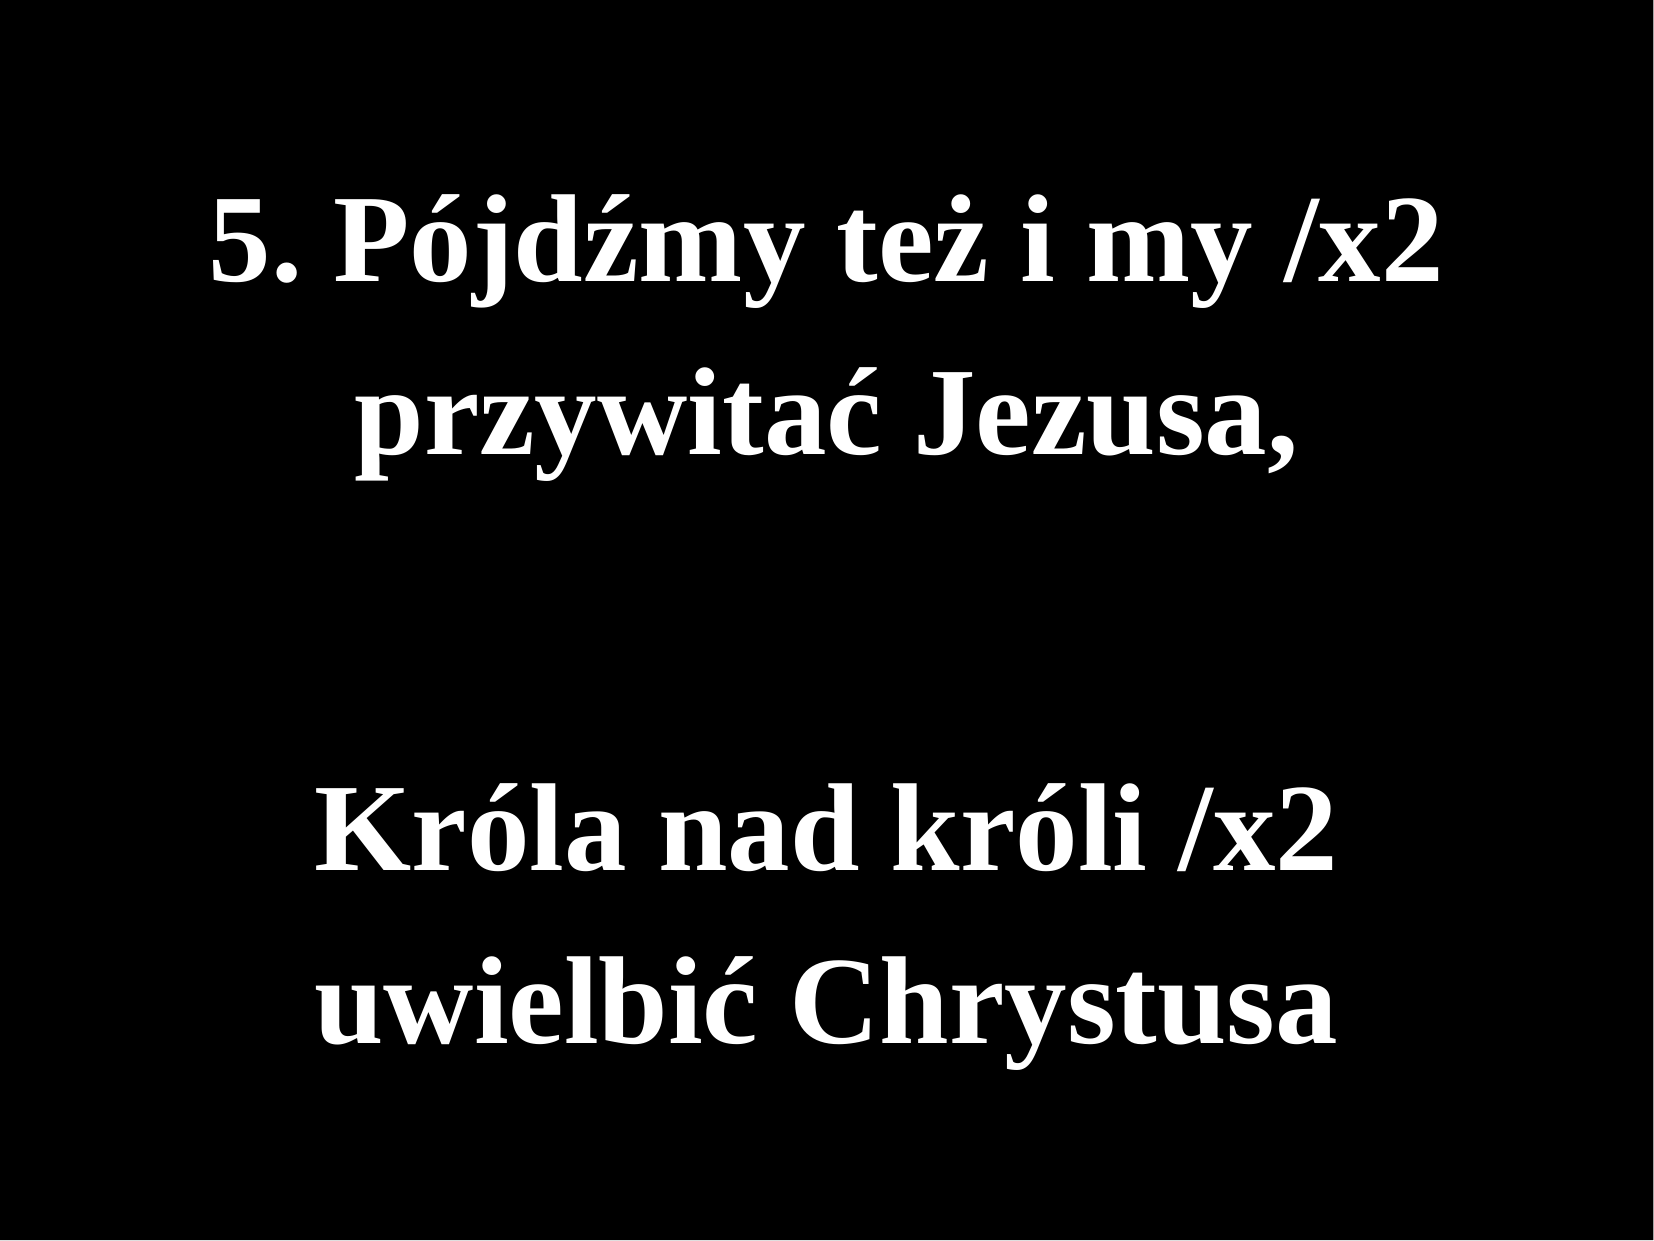

# 5. Pójdźmy też i my /x2 ppp przywitać Jezusa, Króla nad króli /x2 ppp uwielbić Chrystusa